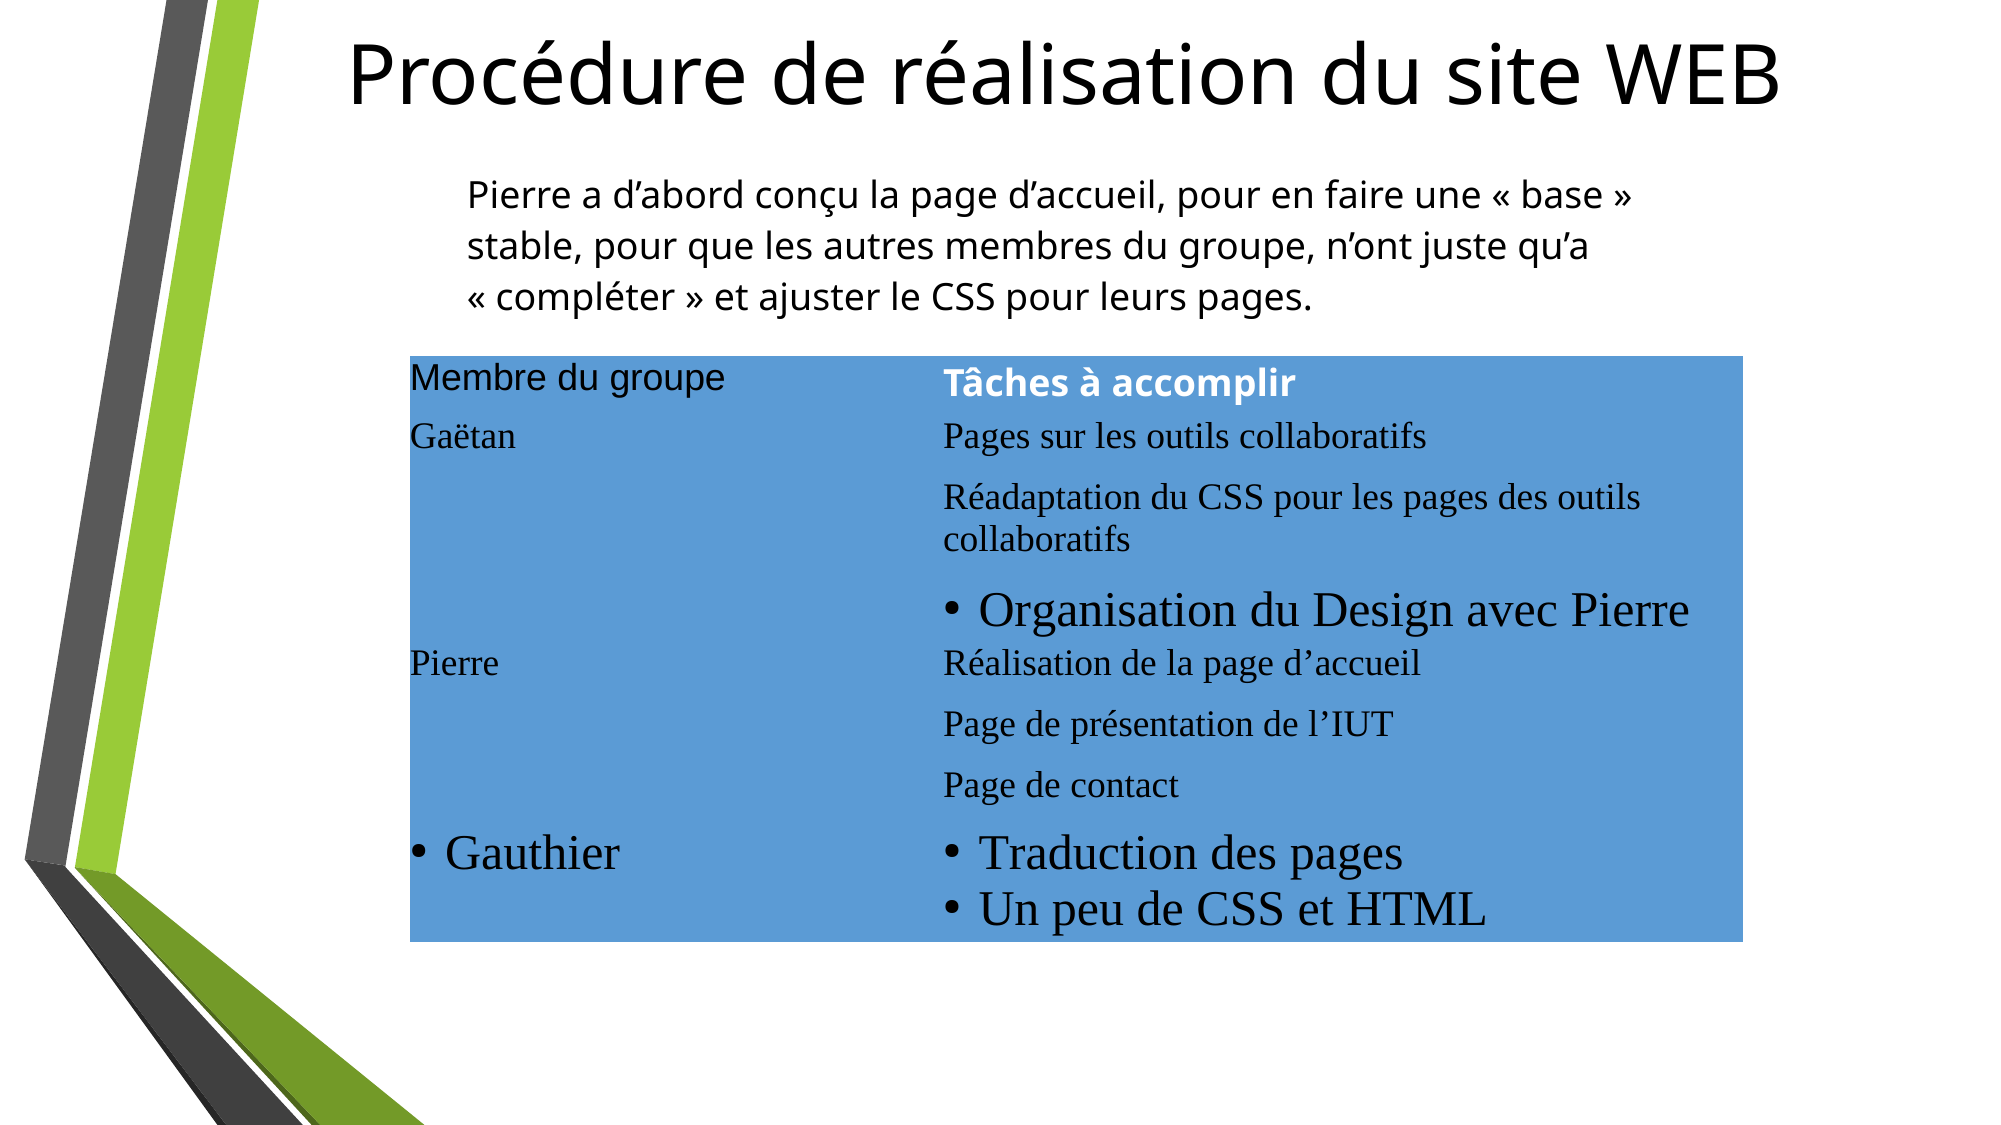

# Procédure de réalisation du site WEB
Pierre a d’abord conçu la page d’accueil, pour en faire une « base » stable, pour que les autres membres du groupe, n’ont juste qu’a « compléter » et ajuster le CSS pour leurs pages.
| Membre du groupe | Tâches à accomplir |
| --- | --- |
| Gaëtan | Pages sur les outils collaboratifs |
| | Réadaptation du CSS pour les pages des outils collaboratifs |
| | Organisation du Design avec Pierre |
| Pierre | Réalisation de la page d’accueil |
| | Page de présentation de l’IUT |
| | Page de contact |
| Gauthier | Traduction des pages |
| | Un peu de CSS et HTML |